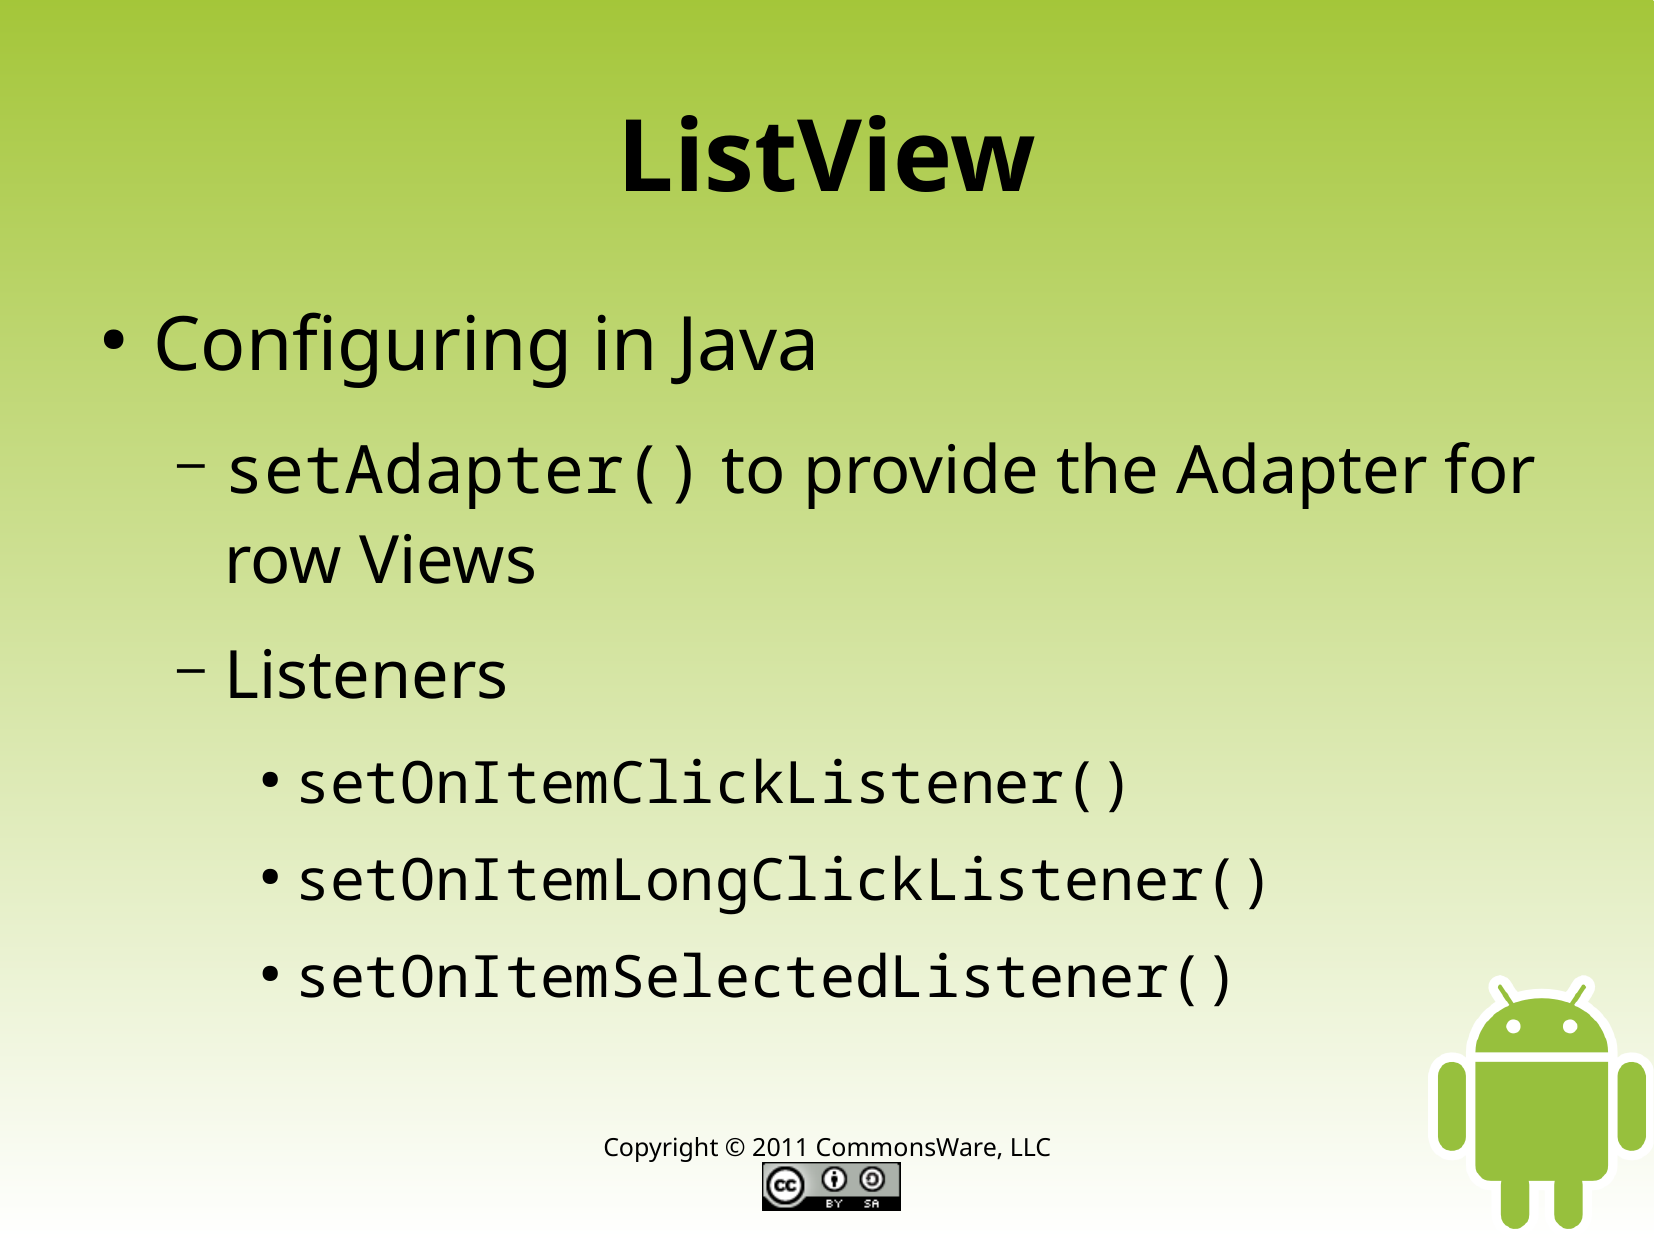

# ListView
Configuring in Java
setAdapter() to provide the Adapter for row Views
Listeners
setOnItemClickListener()
setOnItemLongClickListener()
setOnItemSelectedListener()